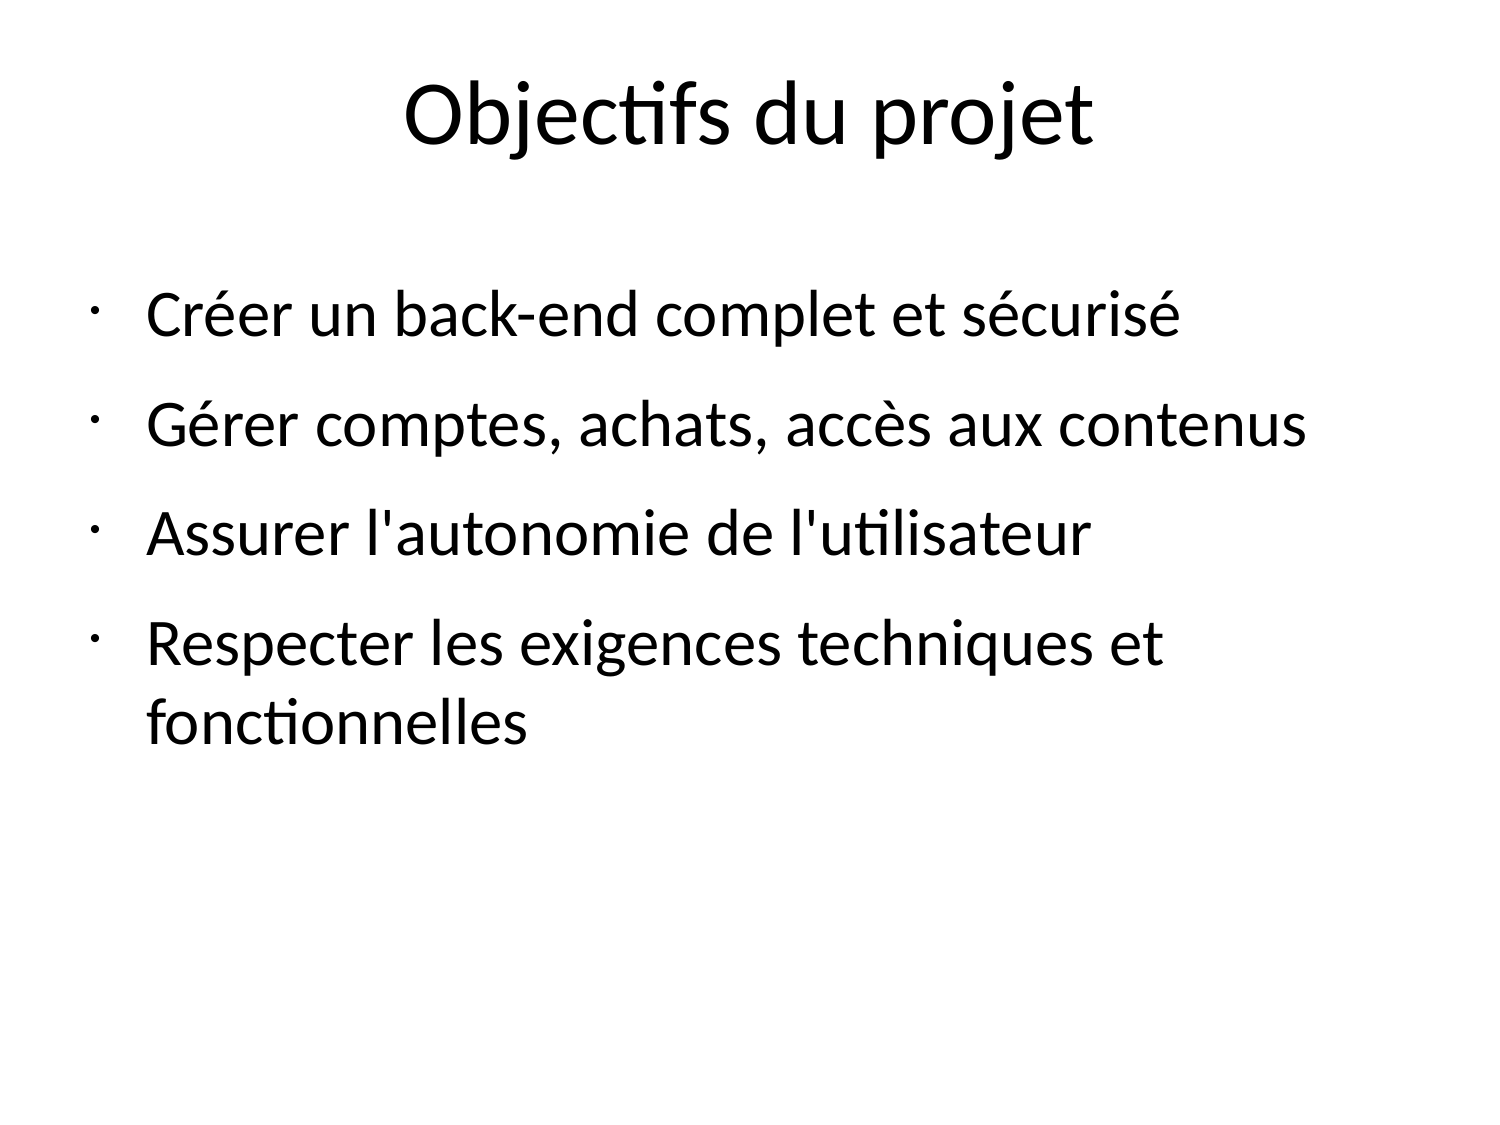

# Objectifs du projet
Créer un back-end complet et sécurisé
Gérer comptes, achats, accès aux contenus
Assurer l'autonomie de l'utilisateur
Respecter les exigences techniques et fonctionnelles